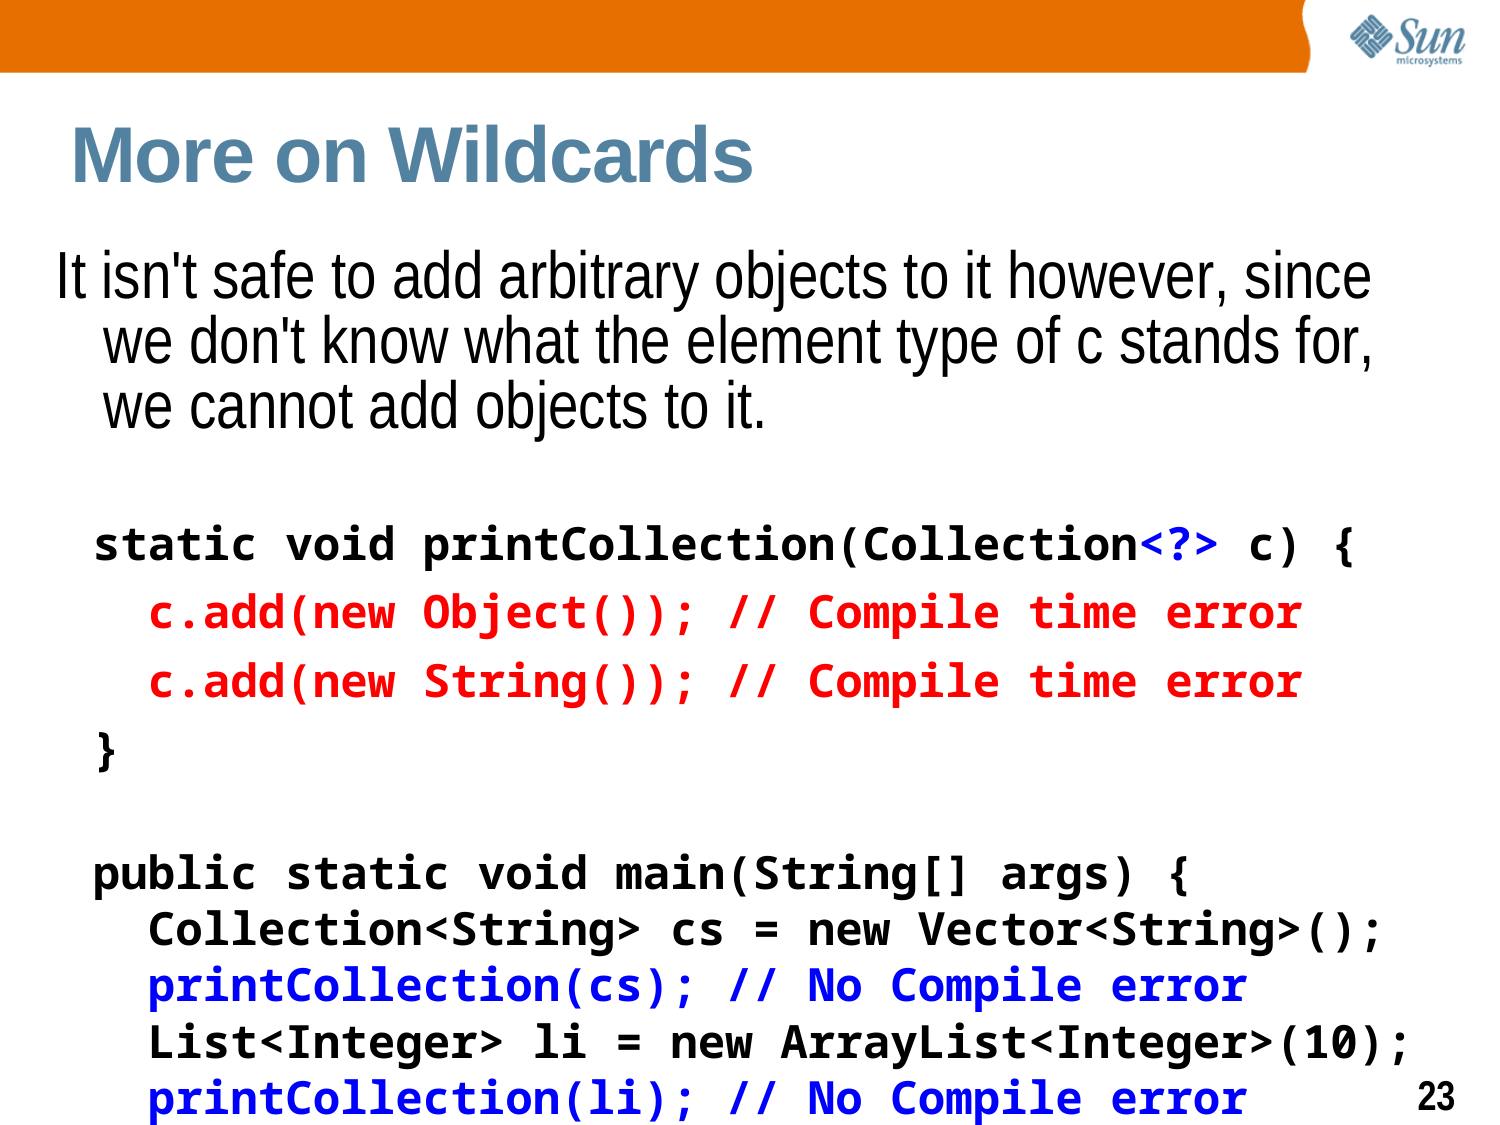

# More on Wildcards
It isn't safe to add arbitrary objects to it however, since we don't know what the element type of c stands for, we cannot add objects to it.
static void printCollection(Collection<?> c) {
 c.add(new Object()); // Compile time error
 c.add(new String()); // Compile time error
}
public static void main(String[] args) {
 Collection<String> cs = new Vector<String>();
 printCollection(cs); // No Compile error
 List<Integer> li = new ArrayList<Integer>(10);
 printCollection(li); // No Compile error
}